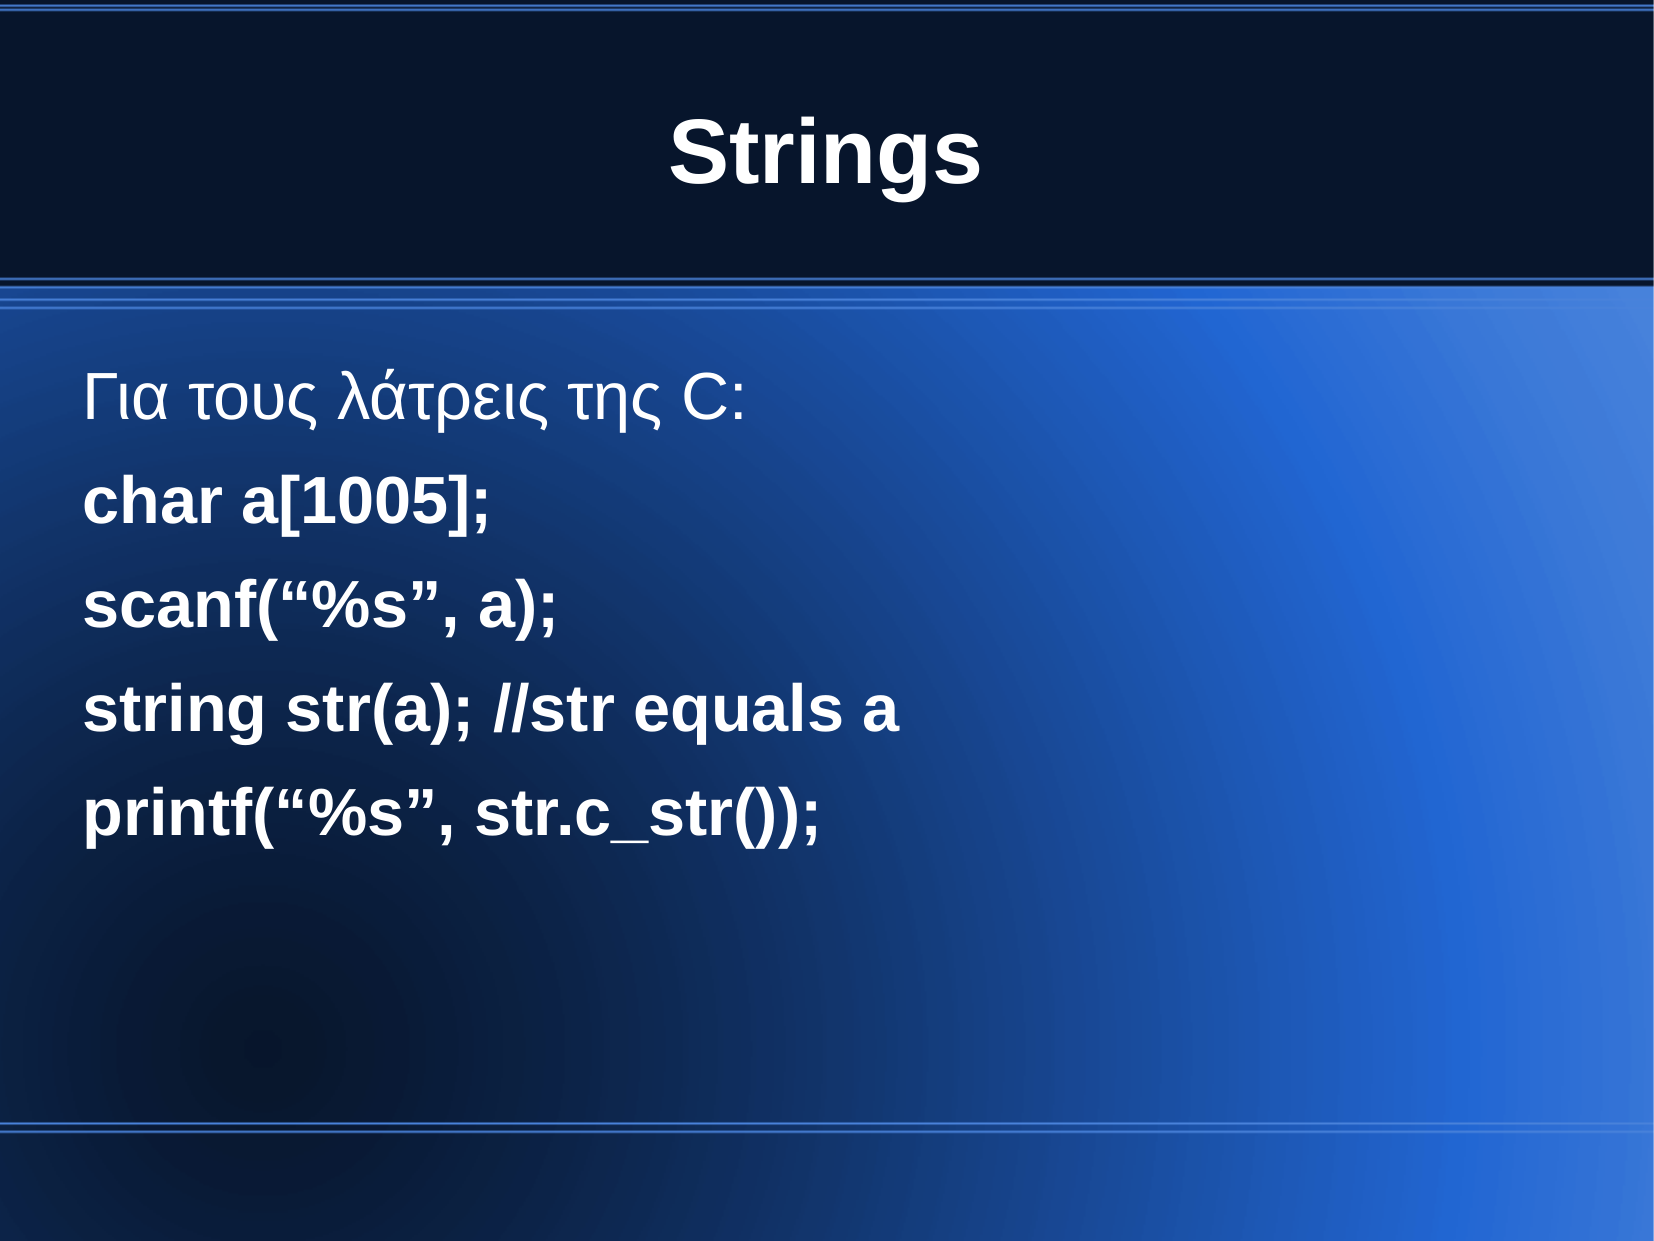

# Strings
Για τους λάτρεις της C:
char a[1005];
scanf(“%s”, a);
string str(a); //str equals a
printf(“%s”, str.c_str());